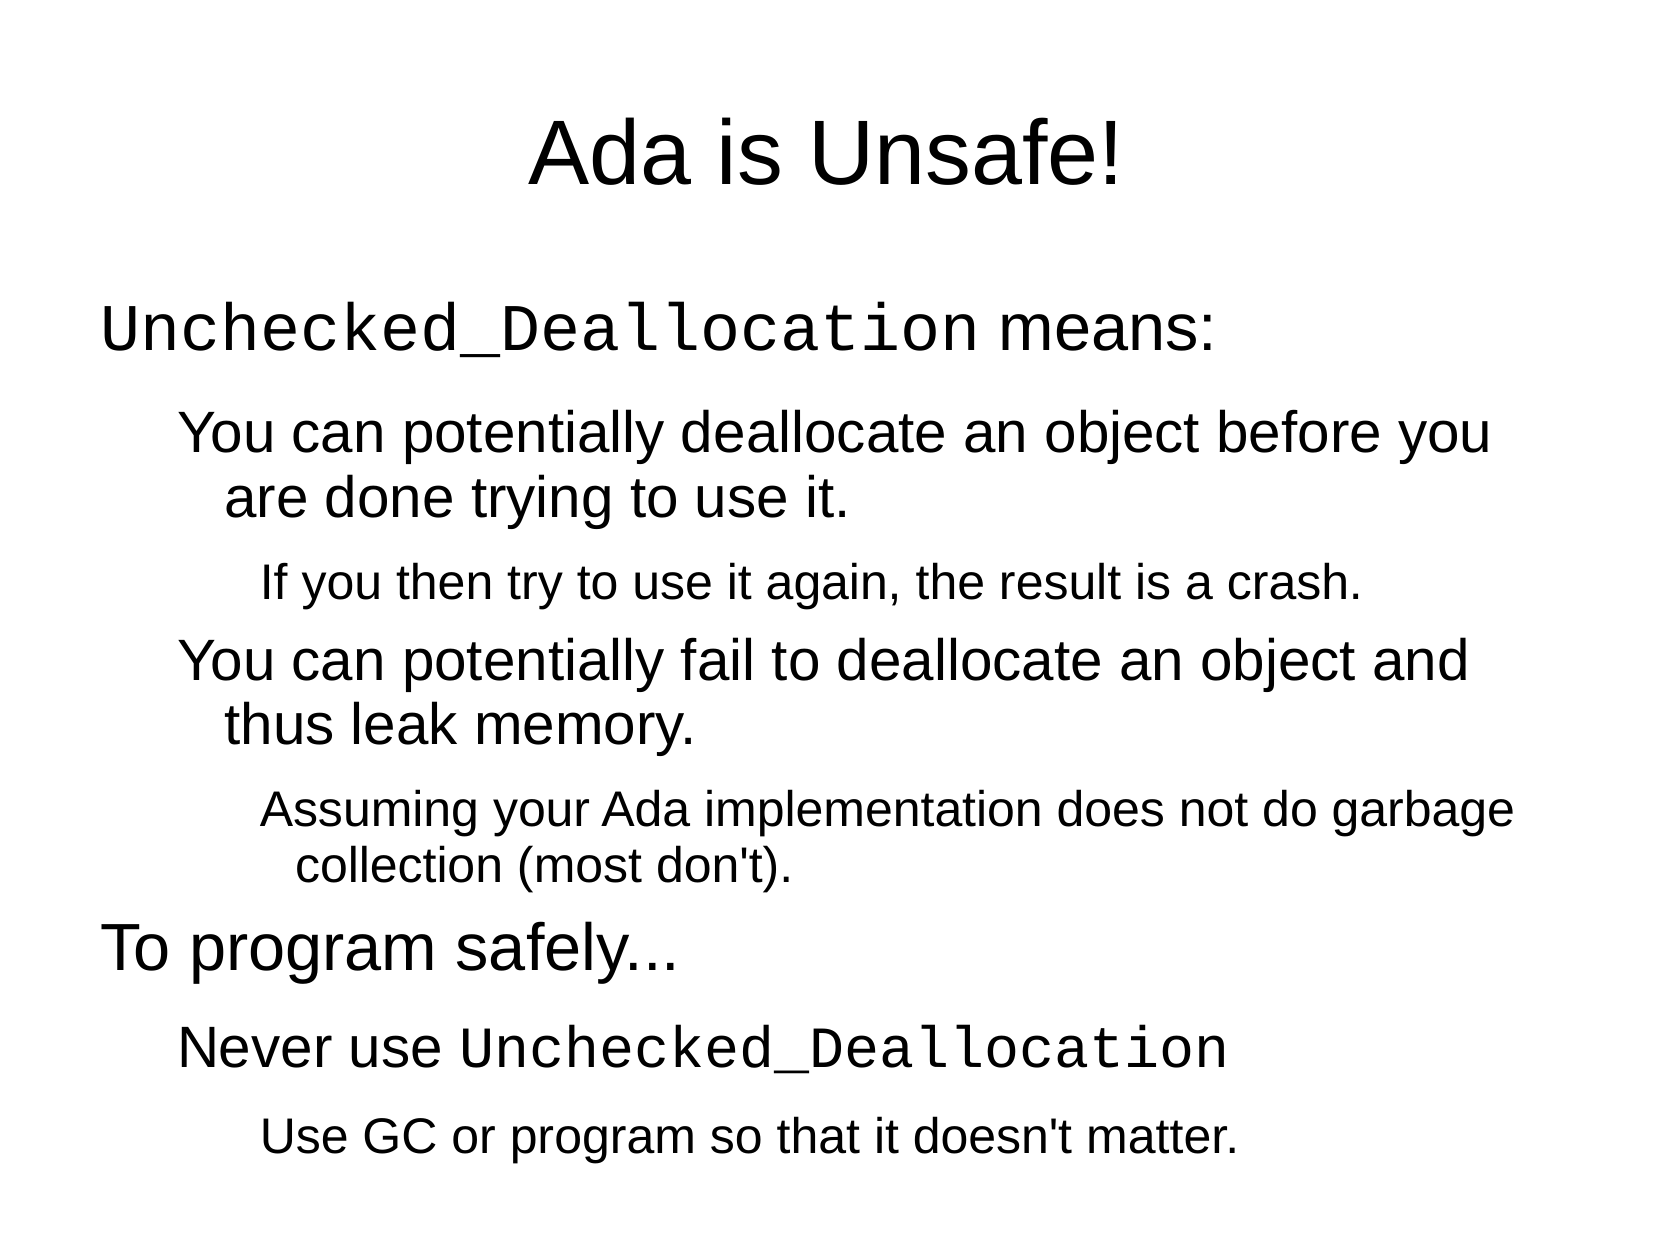

# Ada is Unsafe!
Unchecked_Deallocation means:
You can potentially deallocate an object before you are done trying to use it.
If you then try to use it again, the result is a crash.
You can potentially fail to deallocate an object and thus leak memory.
Assuming your Ada implementation does not do garbage collection (most don't).
To program safely...
Never use Unchecked_Deallocation
Use GC or program so that it doesn't matter.